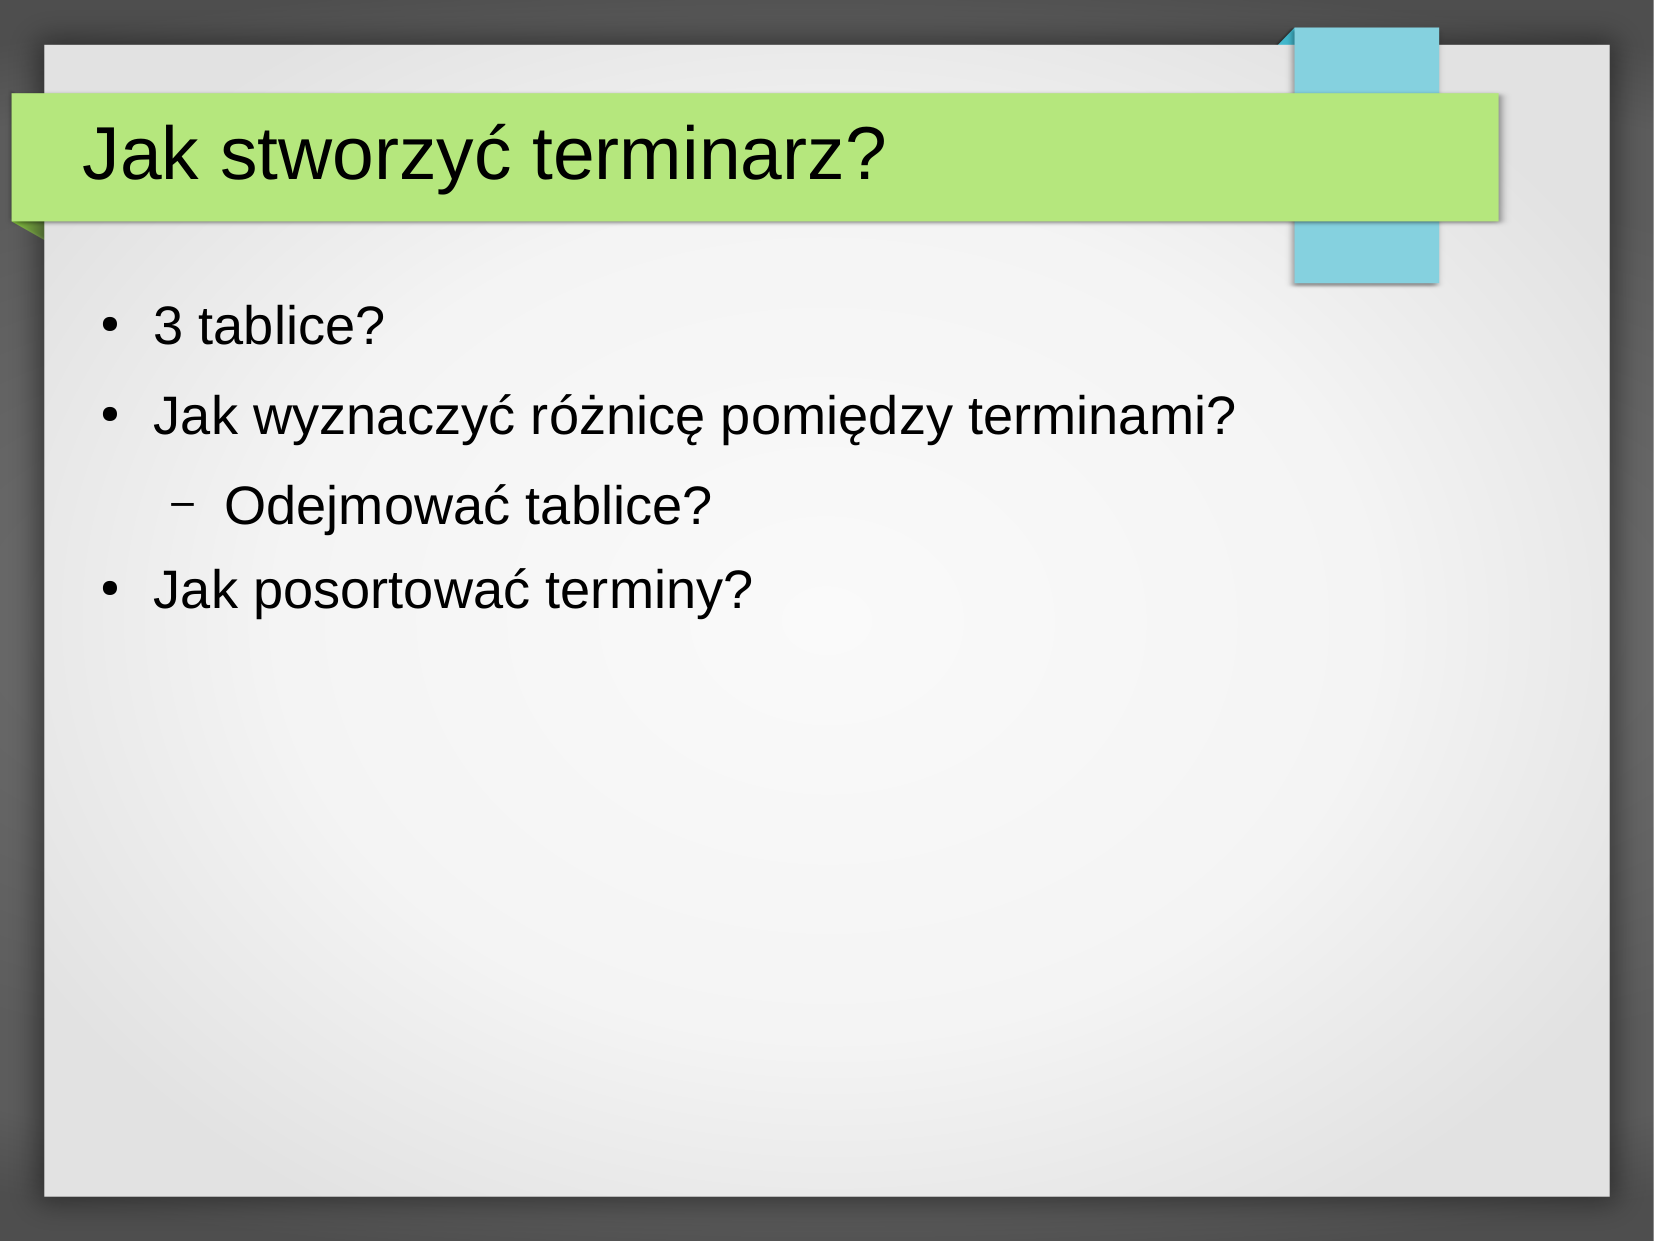

# Jak stworzyć terminarz?
3 tablice?
Jak wyznaczyć różnicę pomiędzy terminami?
Odejmować tablice?
Jak posortować terminy?